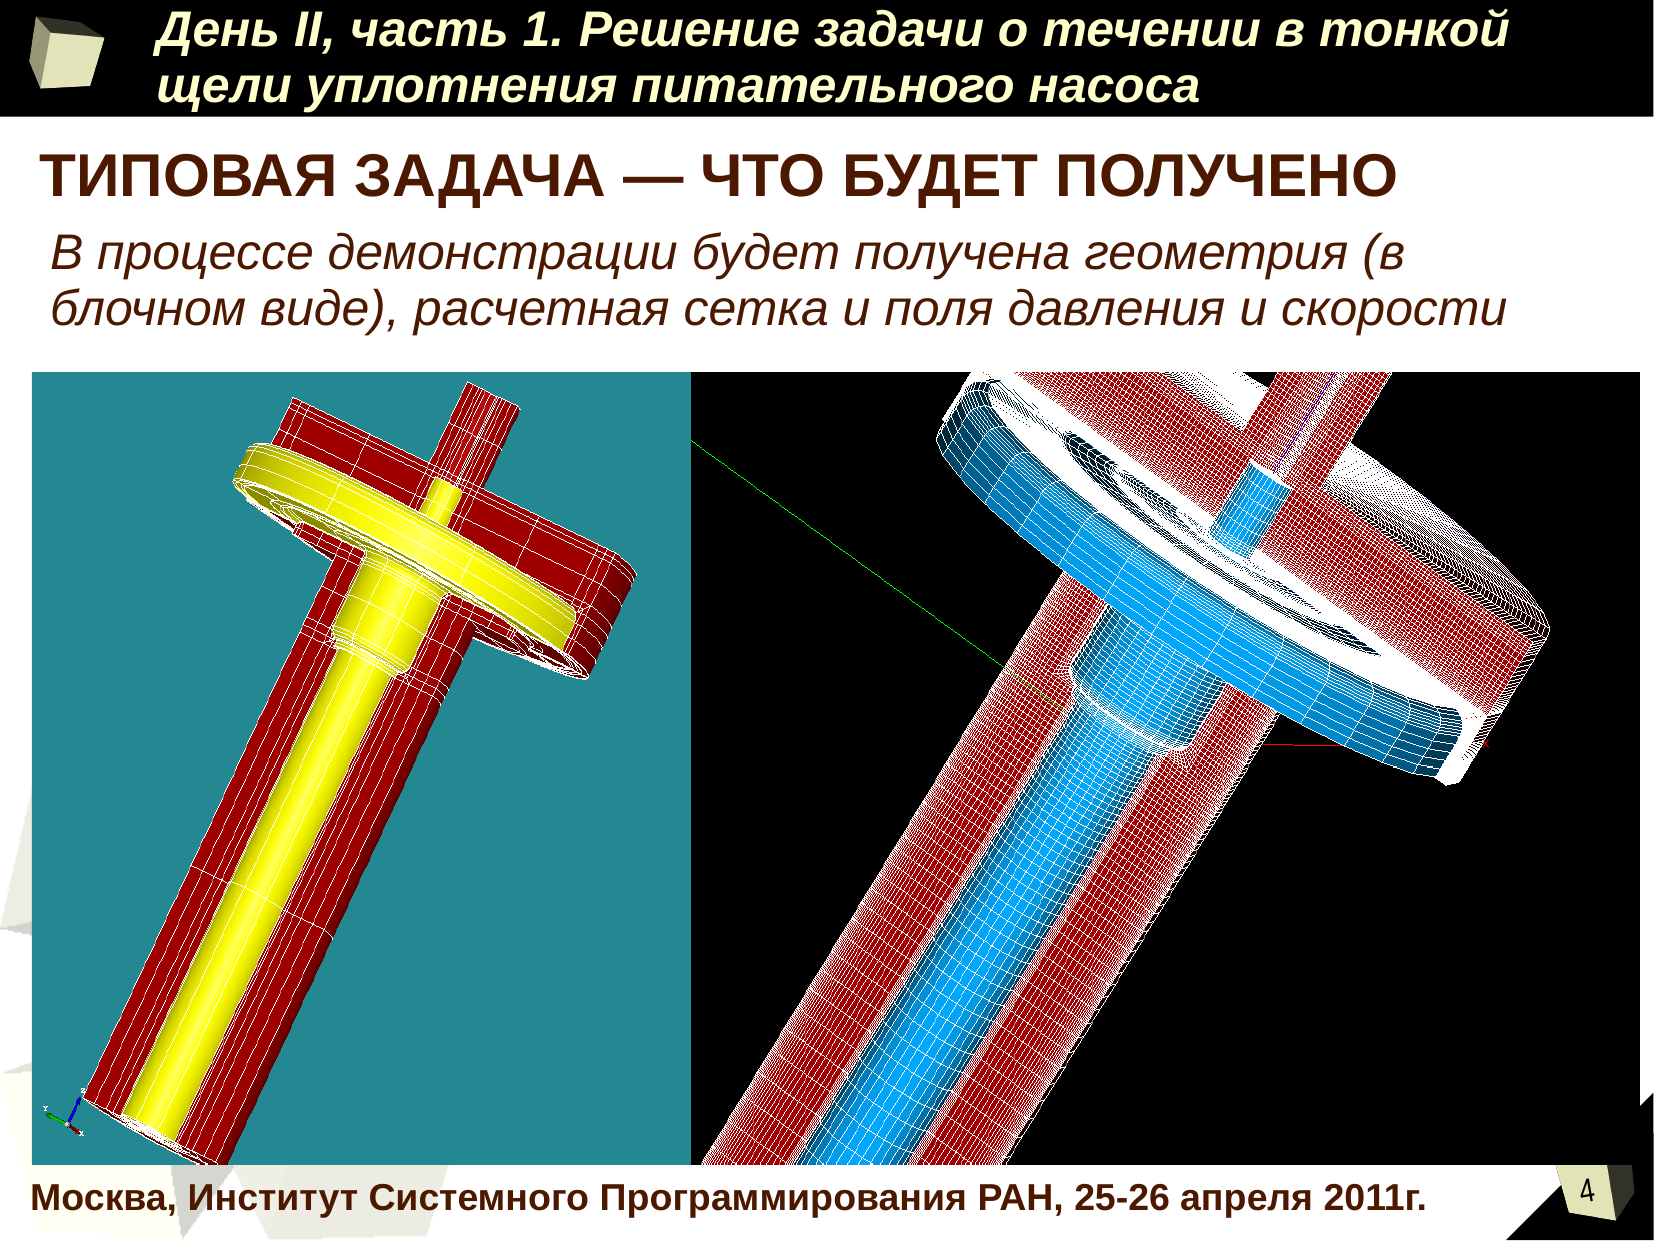

ТИПОВАЯ ЗАДАЧА — ЧТО БУДЕТ ПОЛУЧЕНО
В процессе демонстрации будет получена геометрия (в блочном виде), расчетная сетка и поля давления и скорости